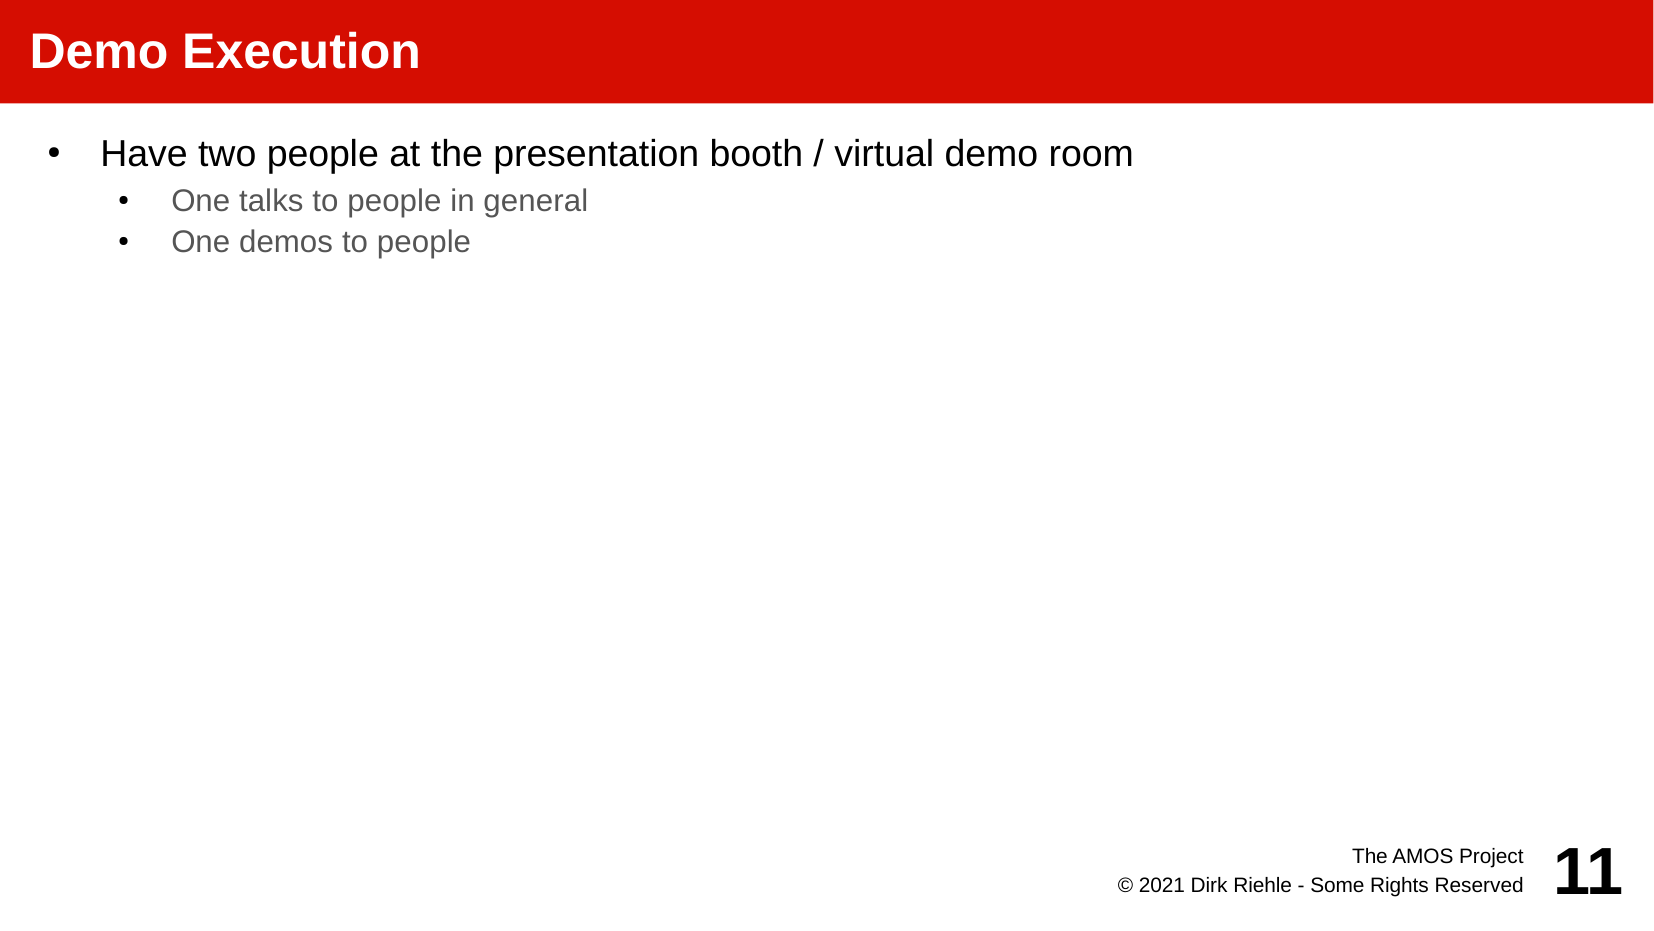

# Demo Execution
Have two people at the presentation booth / virtual demo room
One talks to people in general
One demos to people
The AMOS Project
11
© 2021 Dirk Riehle - Some Rights Reserved